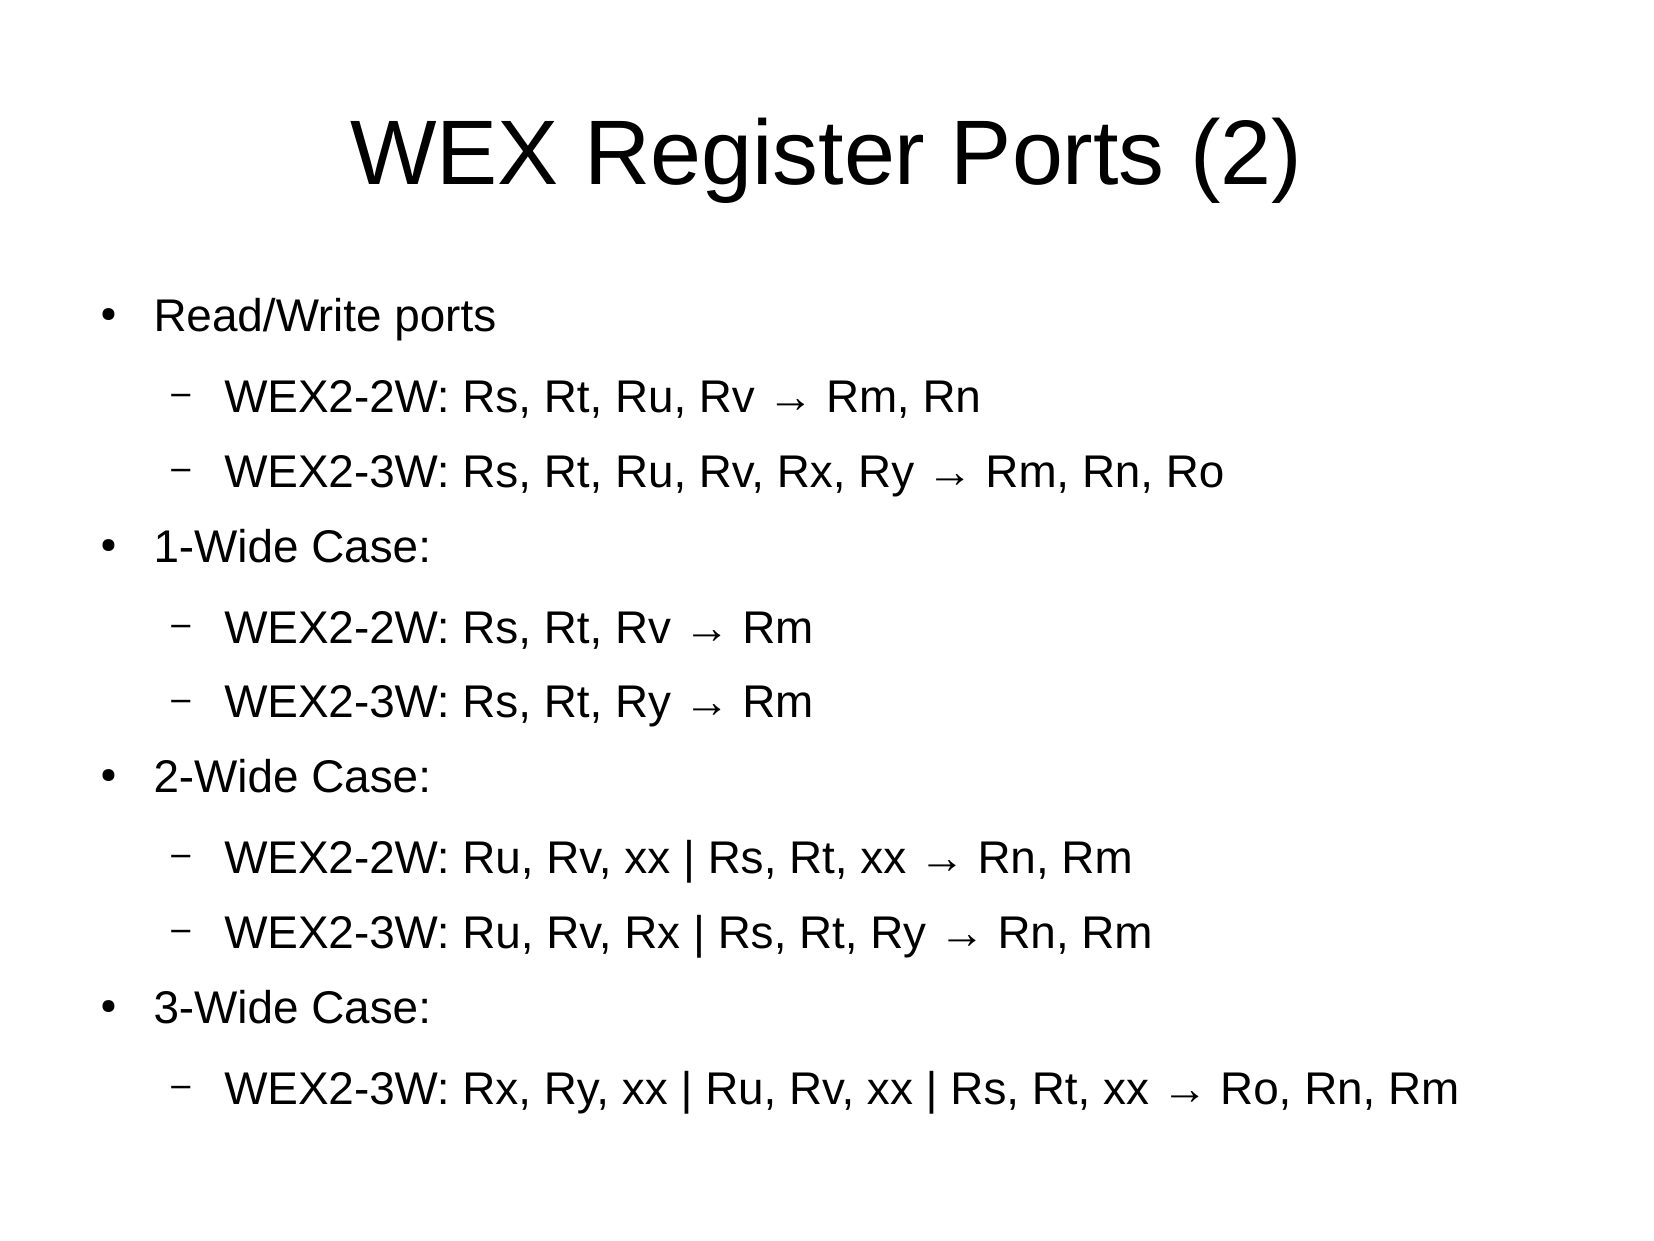

# WEX Register Ports (2)
Read/Write ports
WEX2-2W: Rs, Rt, Ru, Rv → Rm, Rn
WEX2-3W: Rs, Rt, Ru, Rv, Rx, Ry → Rm, Rn, Ro
1-Wide Case:
WEX2-2W: Rs, Rt, Rv → Rm
WEX2-3W: Rs, Rt, Ry → Rm
2-Wide Case:
WEX2-2W: Ru, Rv, xx | Rs, Rt, xx → Rn, Rm
WEX2-3W: Ru, Rv, Rx | Rs, Rt, Ry → Rn, Rm
3-Wide Case:
WEX2-3W: Rx, Ry, xx | Ru, Rv, xx | Rs, Rt, xx → Ro, Rn, Rm